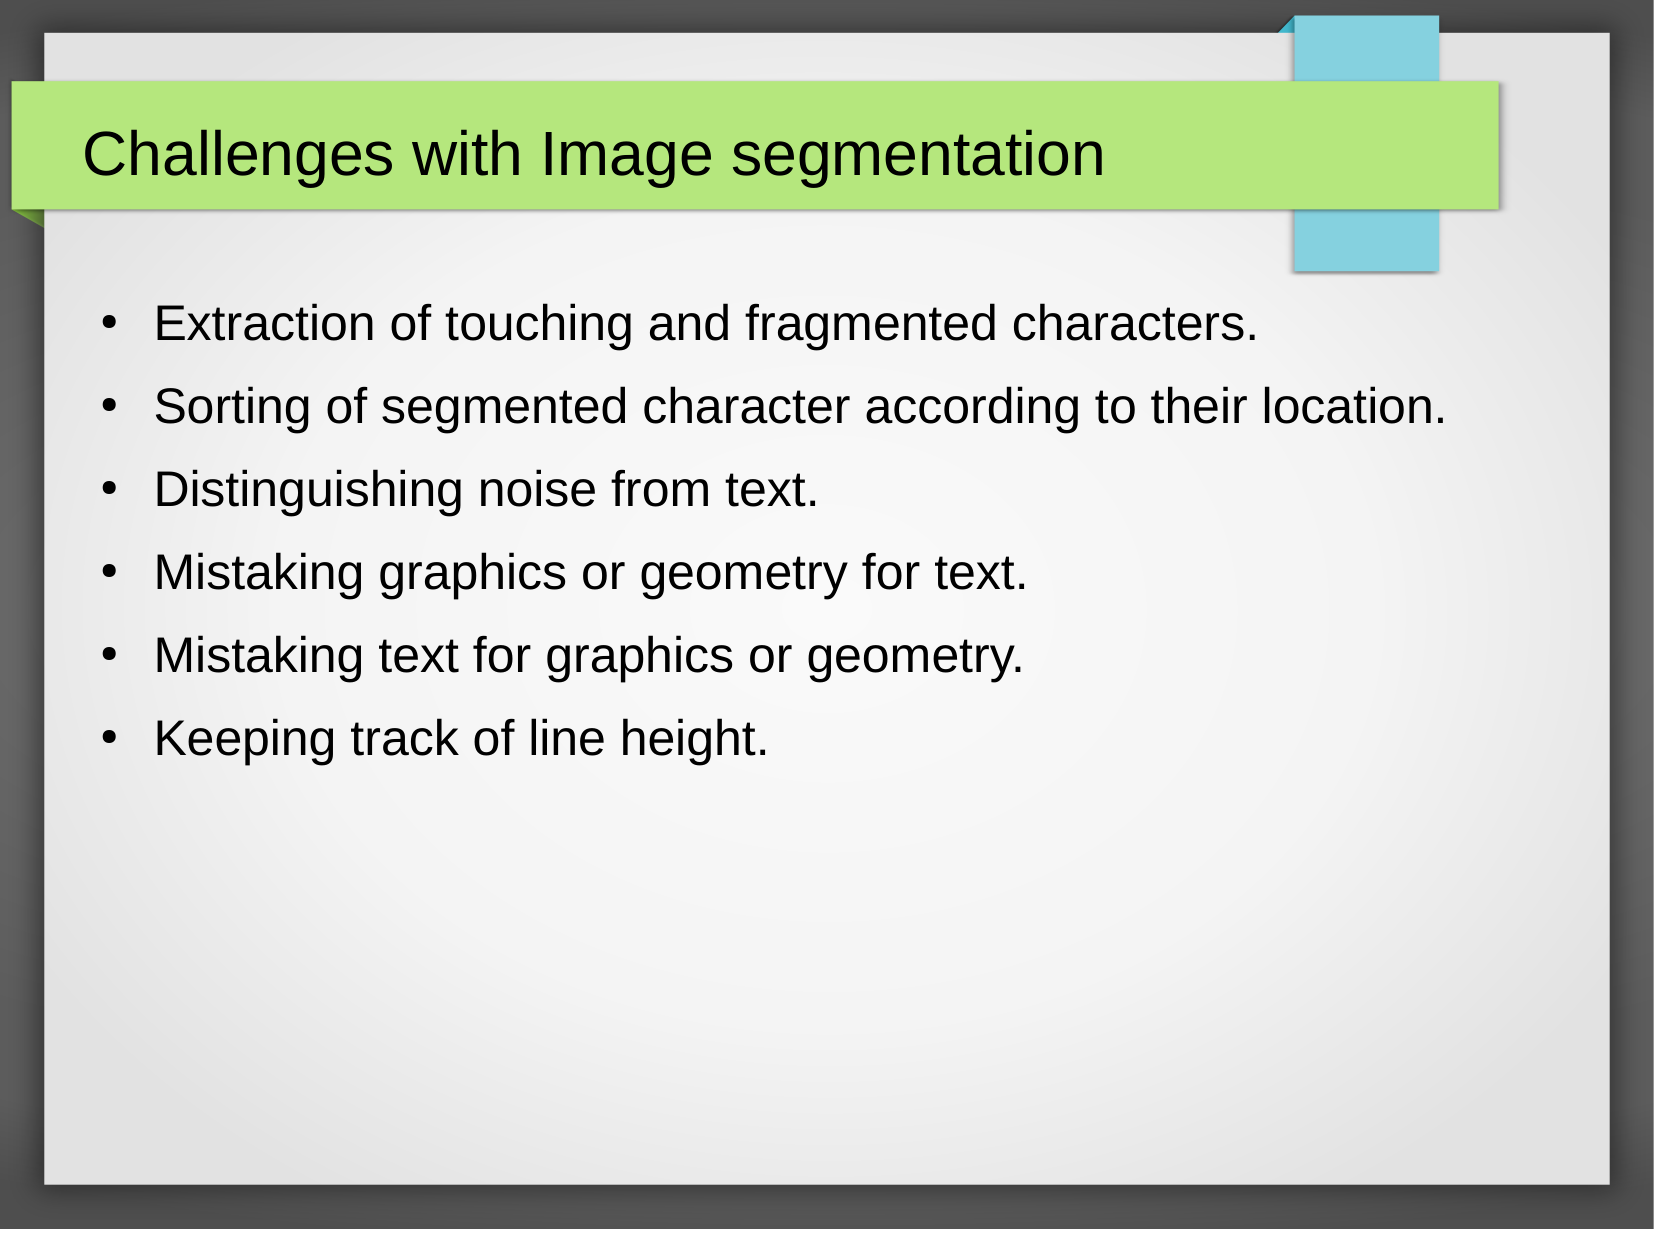

# Challenges with Image segmentation
Extraction of touching and fragmented characters.
Sorting of segmented character according to their location.
Distinguishing noise from text.
Mistaking graphics or geometry for text.
Mistaking text for graphics or geometry.
Keeping track of line height.